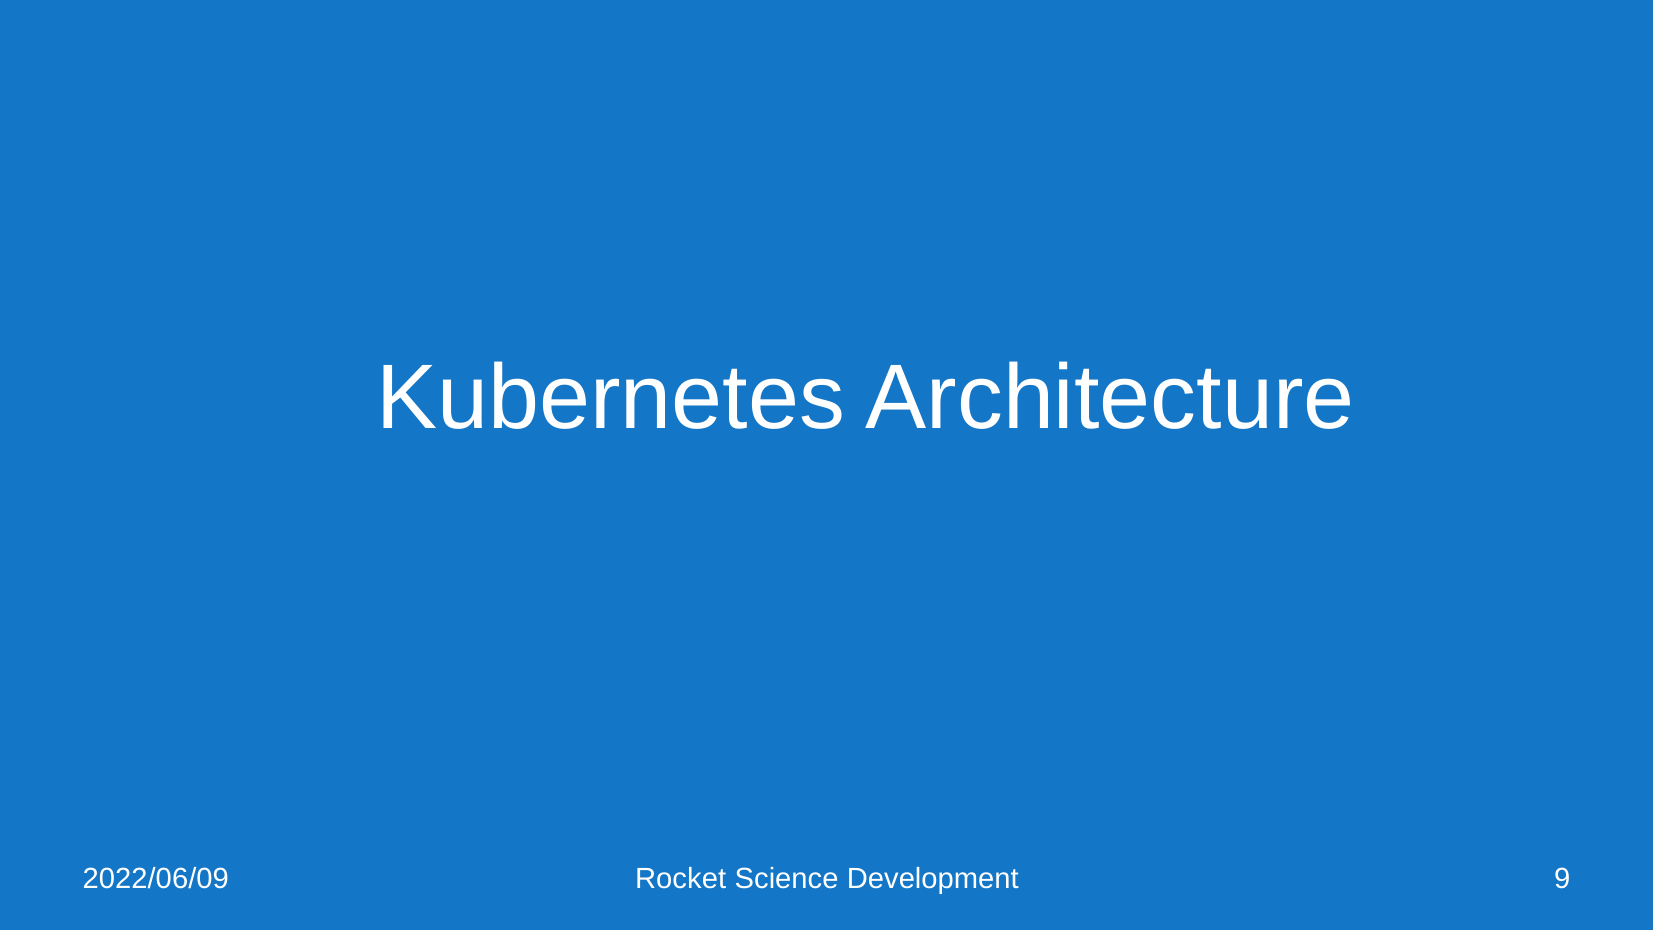

# Kubernetes Architecture
2022/06/09
Rocket Science Development
9